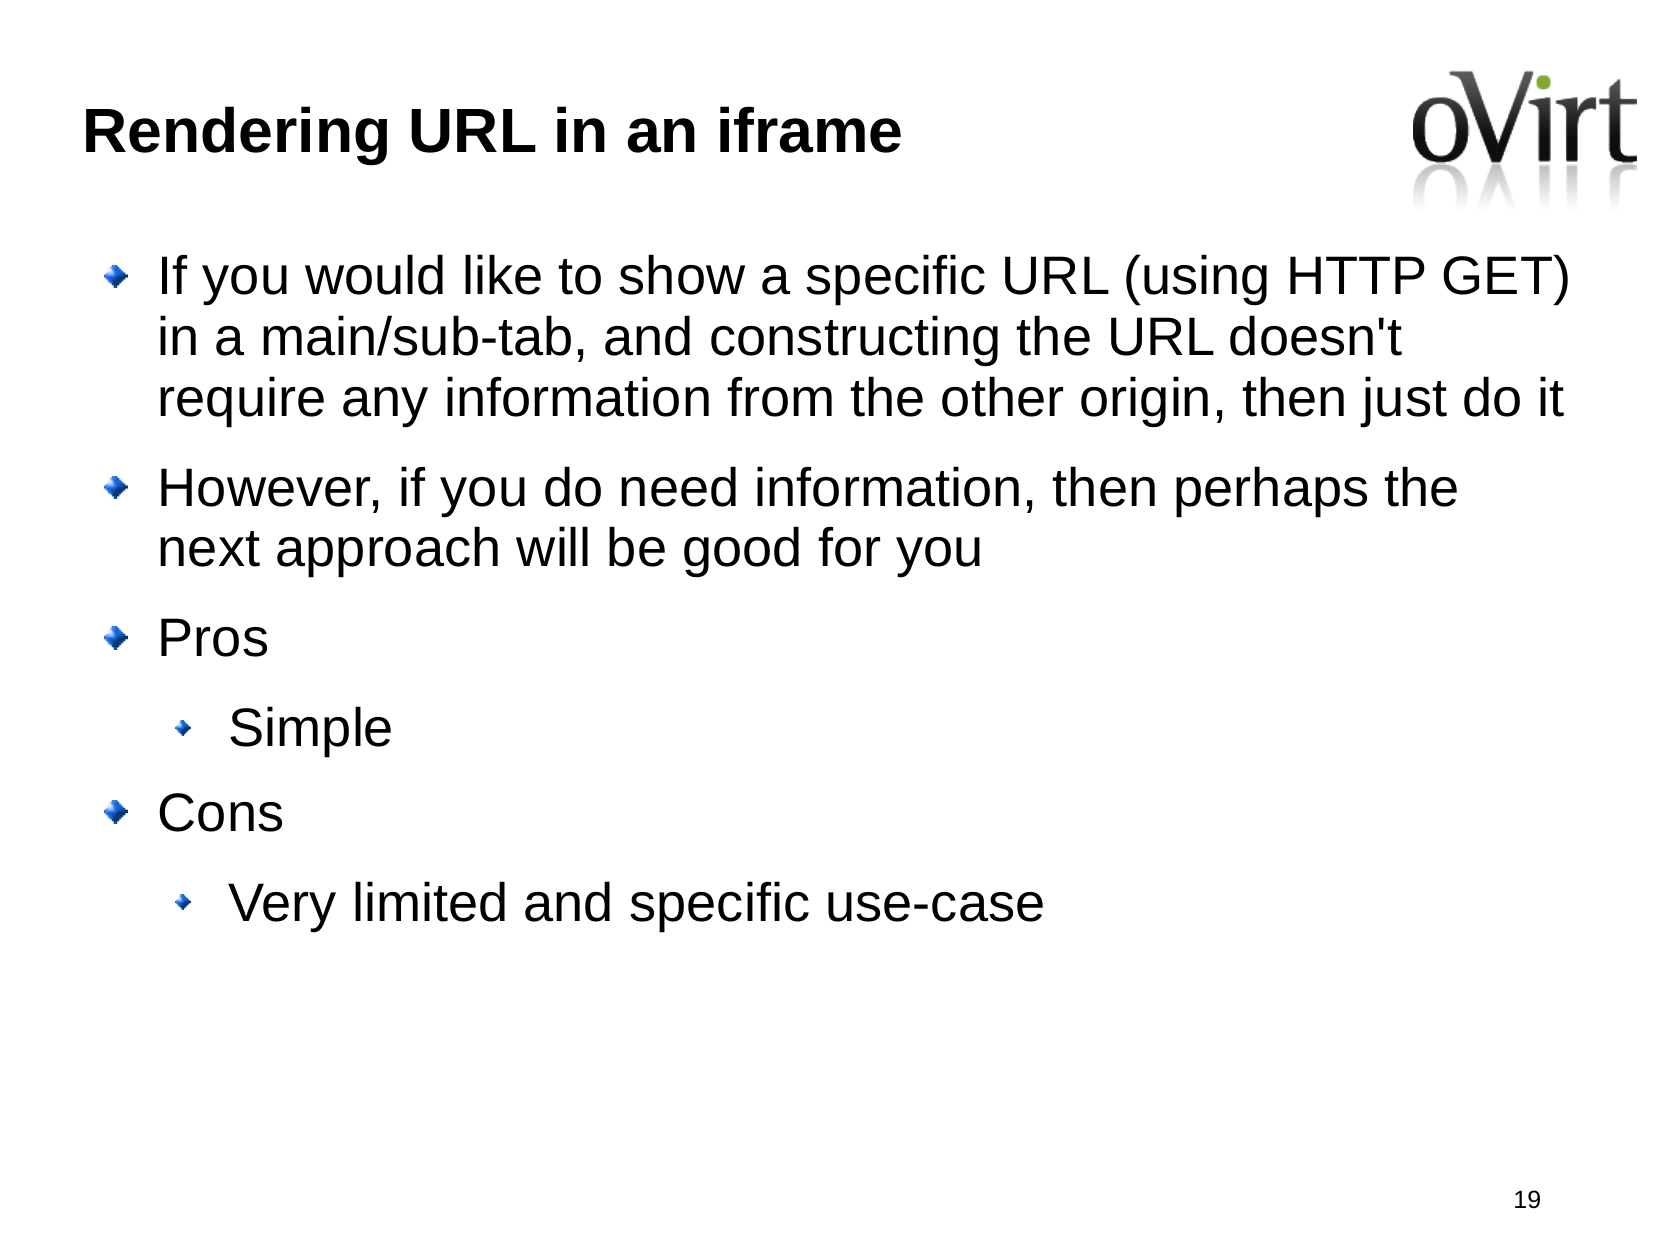

# Rendering URL in an iframe
If you would like to show a specific URL (using HTTP GET) in a main/sub-tab, and constructing the URL doesn't require any information from the other origin, then just do it
However, if you do need information, then perhaps the next approach will be good for you
Pros
Simple
Cons
Very limited and specific use-case